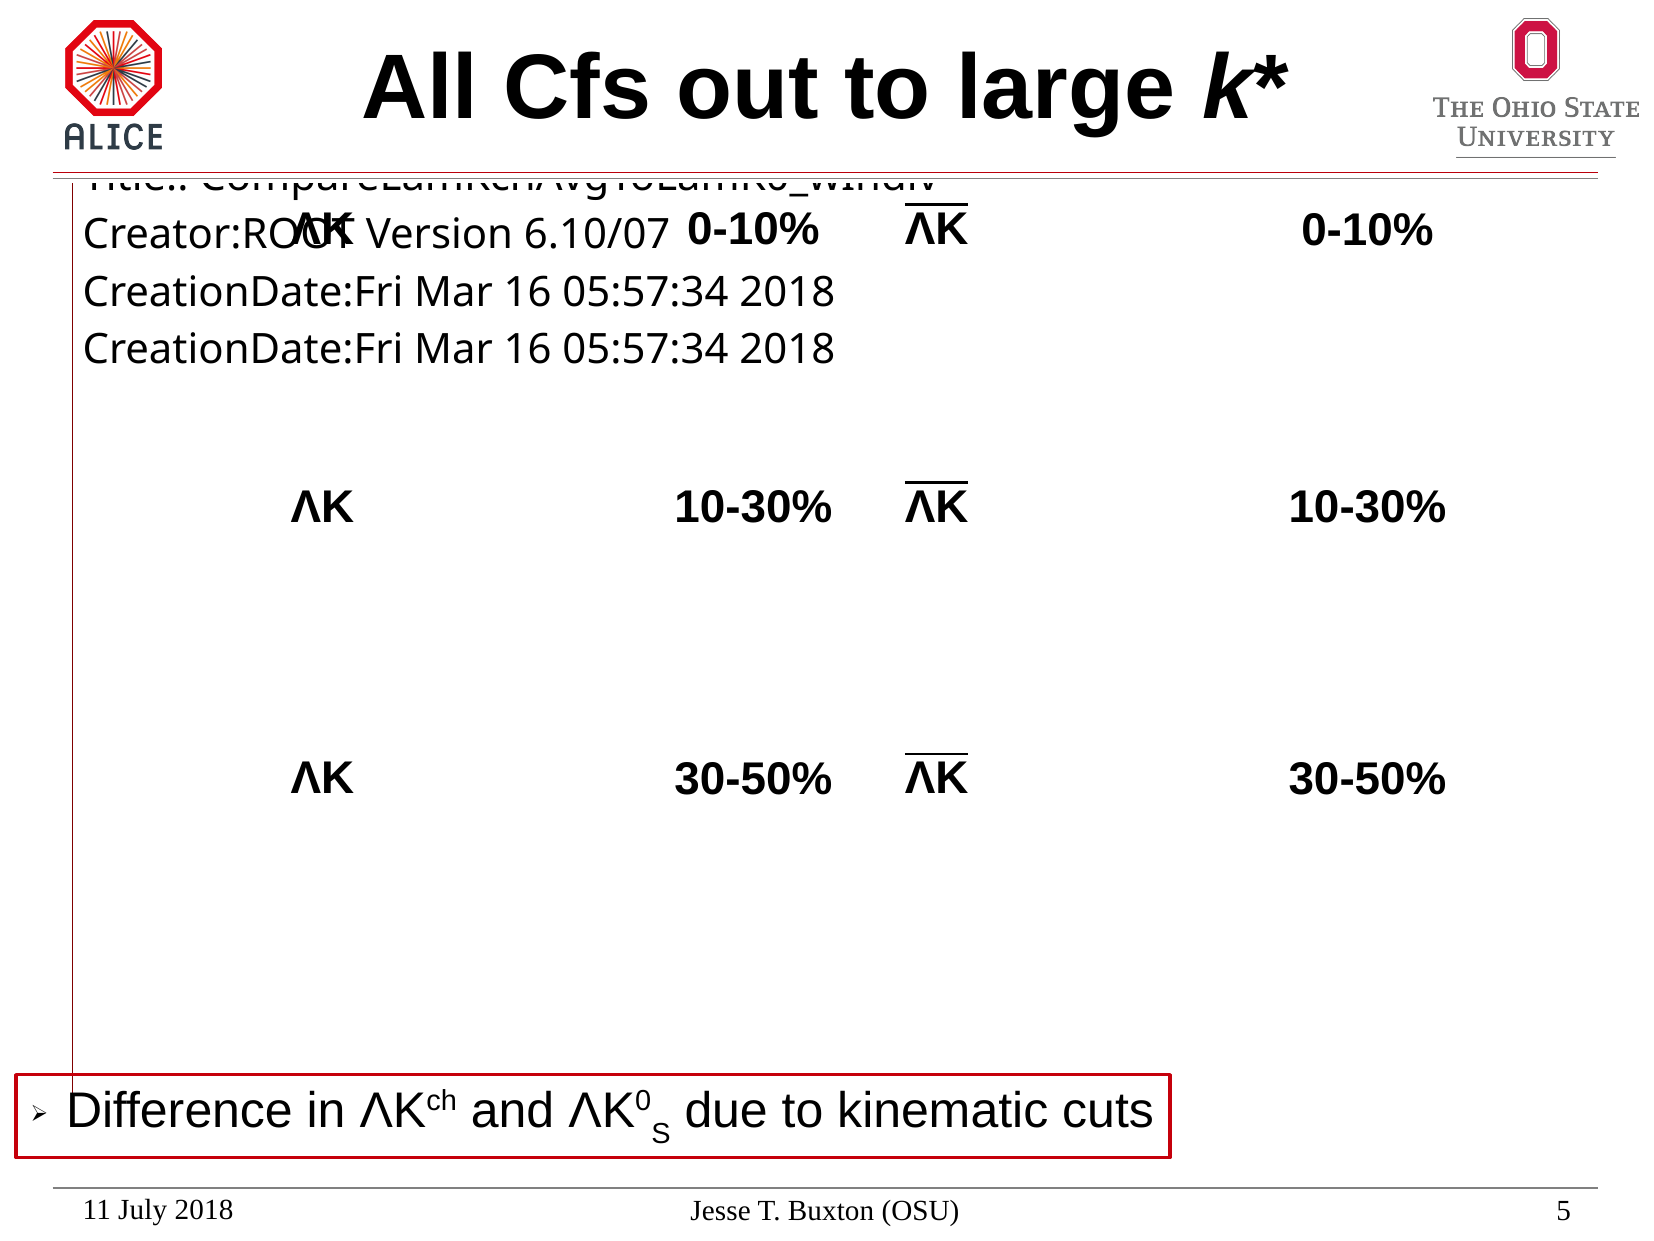

# All Cfs out to large k*
ΛK
0-10%
ΛK
0-10%
ΛK
ΛK
10-30%
10-30%
ΛK
ΛK
30-50%
30-50%
Difference in ΛKch and ΛK0S due to kinematic cuts
11 July 2018
Jesse T. Buxton (OSU)
5